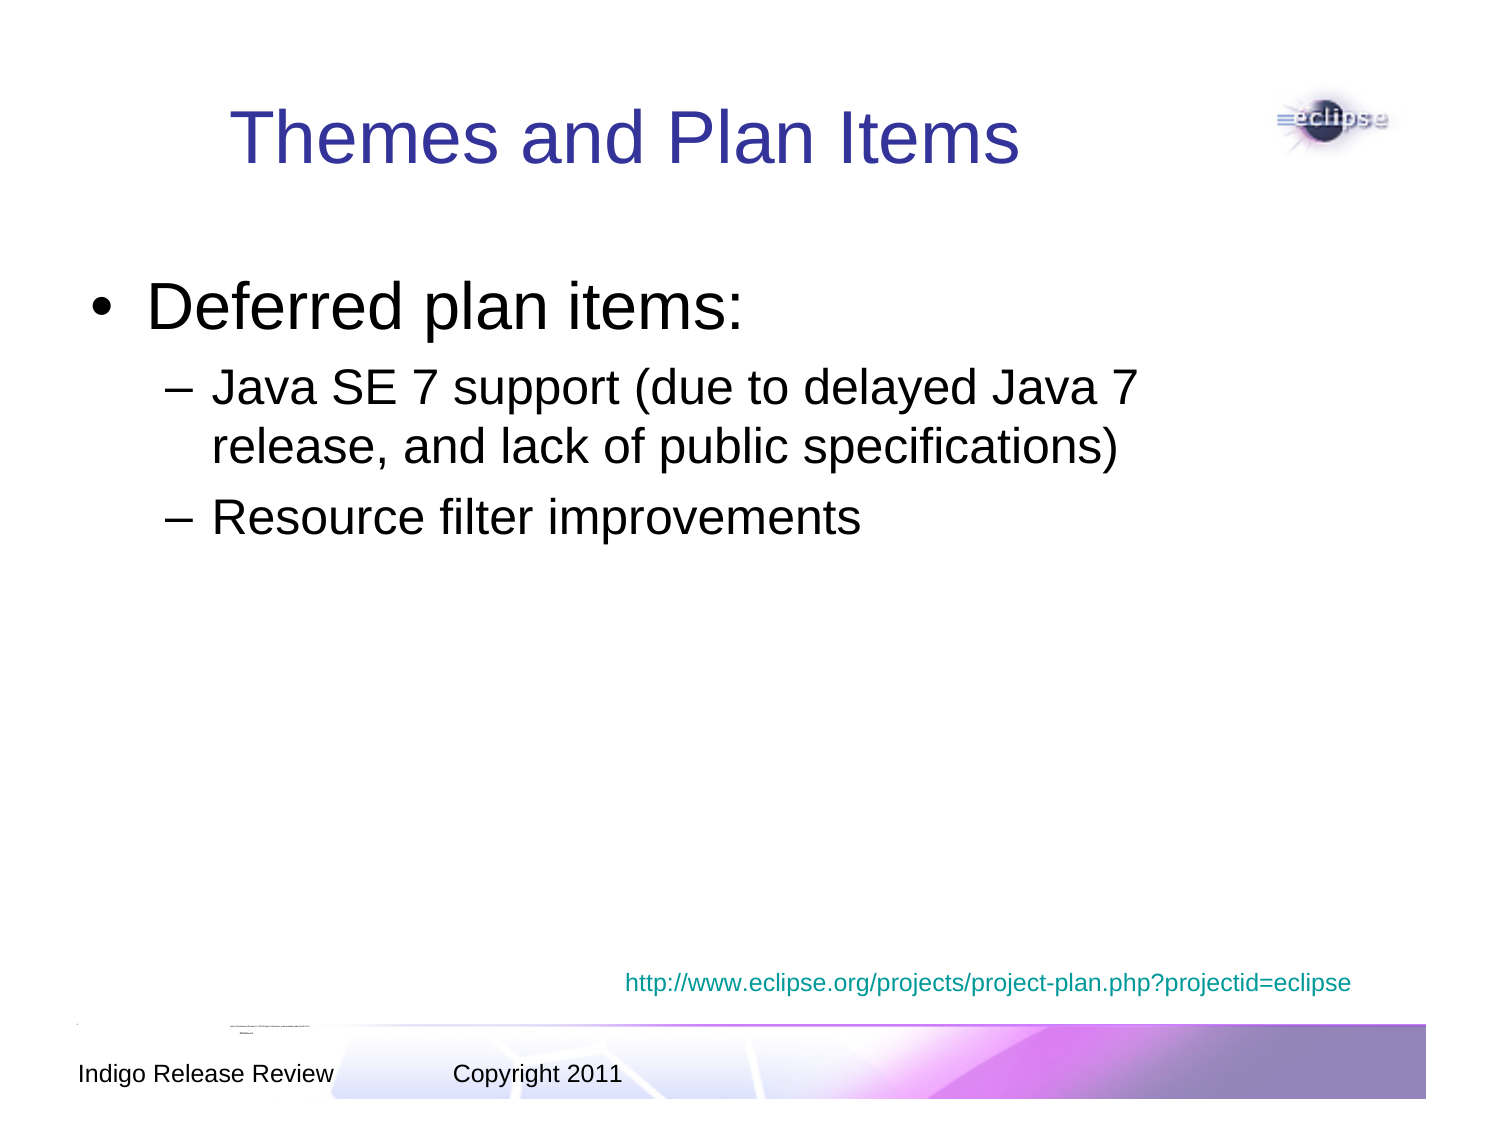

# Themes and Plan Items
Deferred plan items:
Java SE 7 support (due to delayed Java 7 release, and lack of public specifications)
Resource filter improvements
http://www.eclipse.org/projects/project-plan.php?projectid=eclipse
4
Copyright 2011